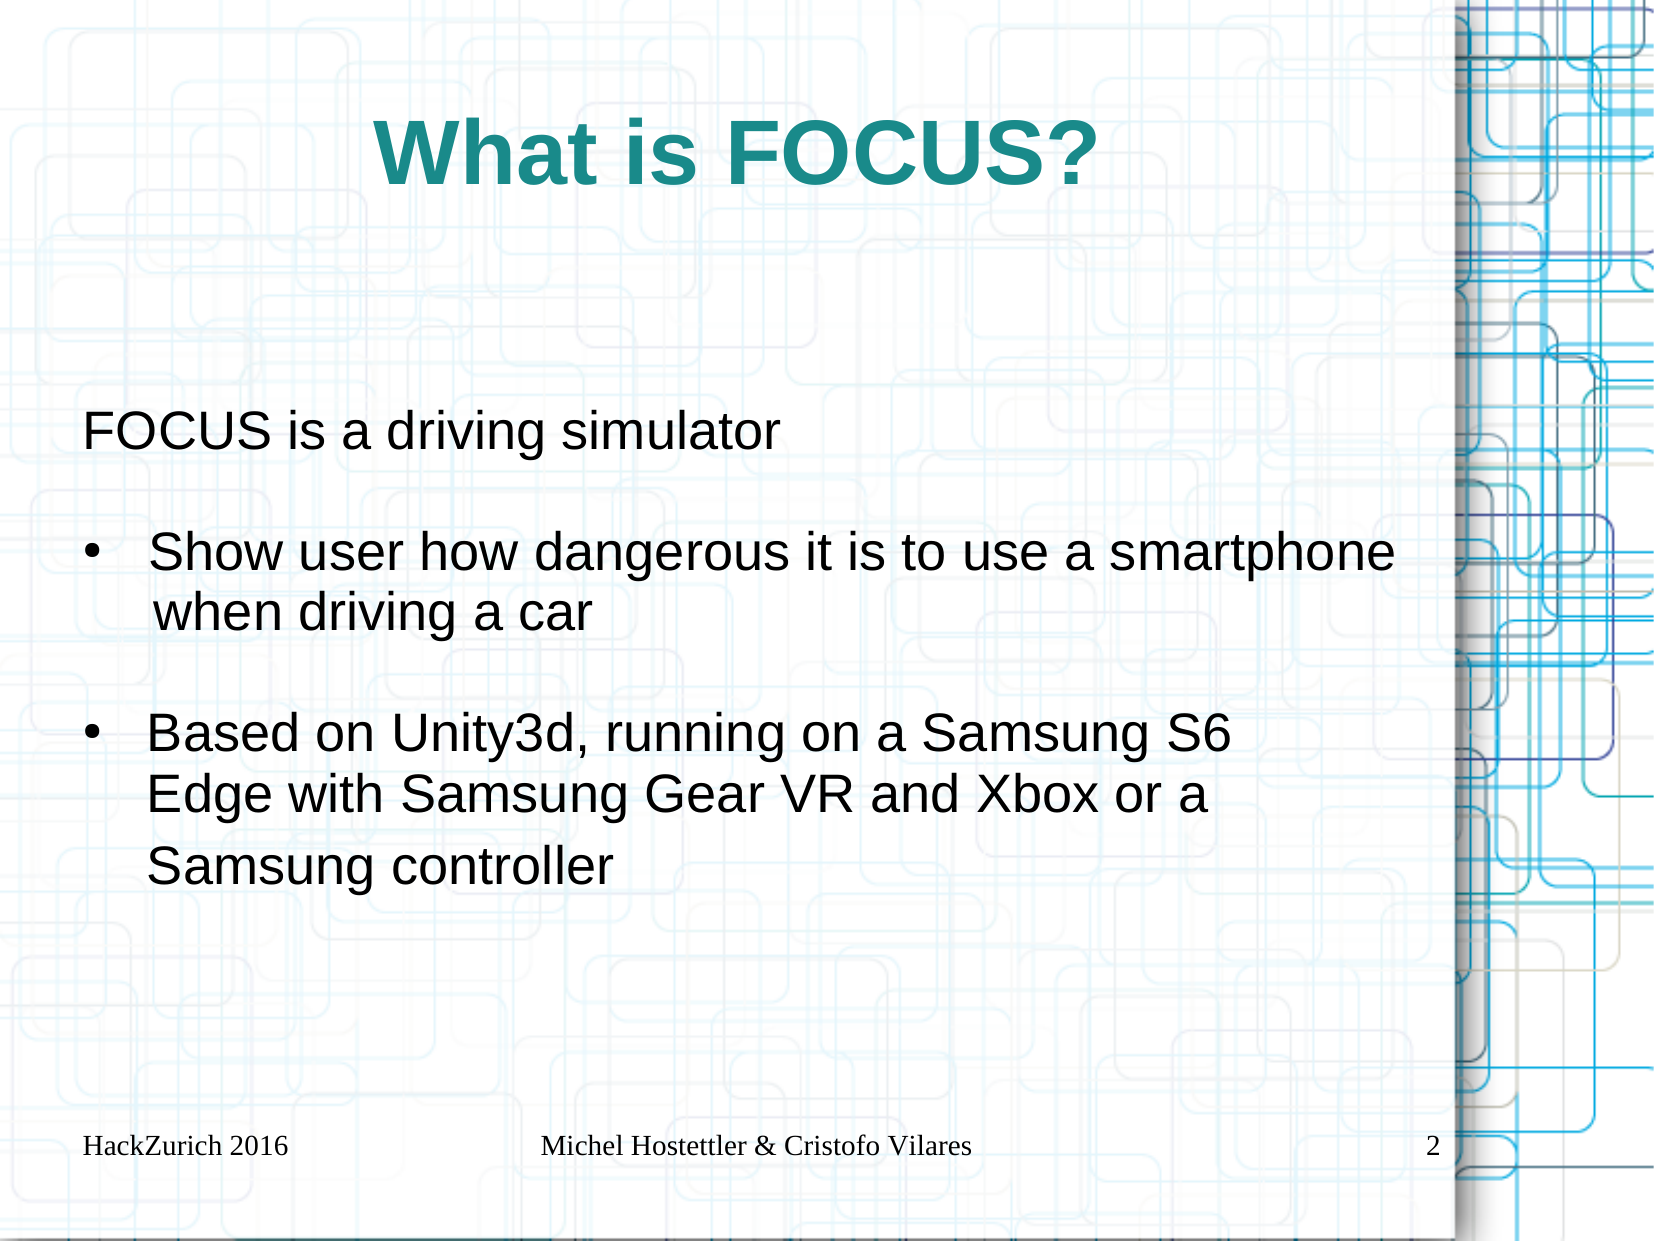

# What is FOCUS?
FOCUS is a driving simulator
 Show user how dangerous it is to use a smartphone when driving a car
 Based on Unity3d, running on a Samsung S6
 Edge with Samsung Gear VR and Xbox or a
 Samsung controller
HackZurich 2016
Michel Hostettler & Cristofo Vilares
2